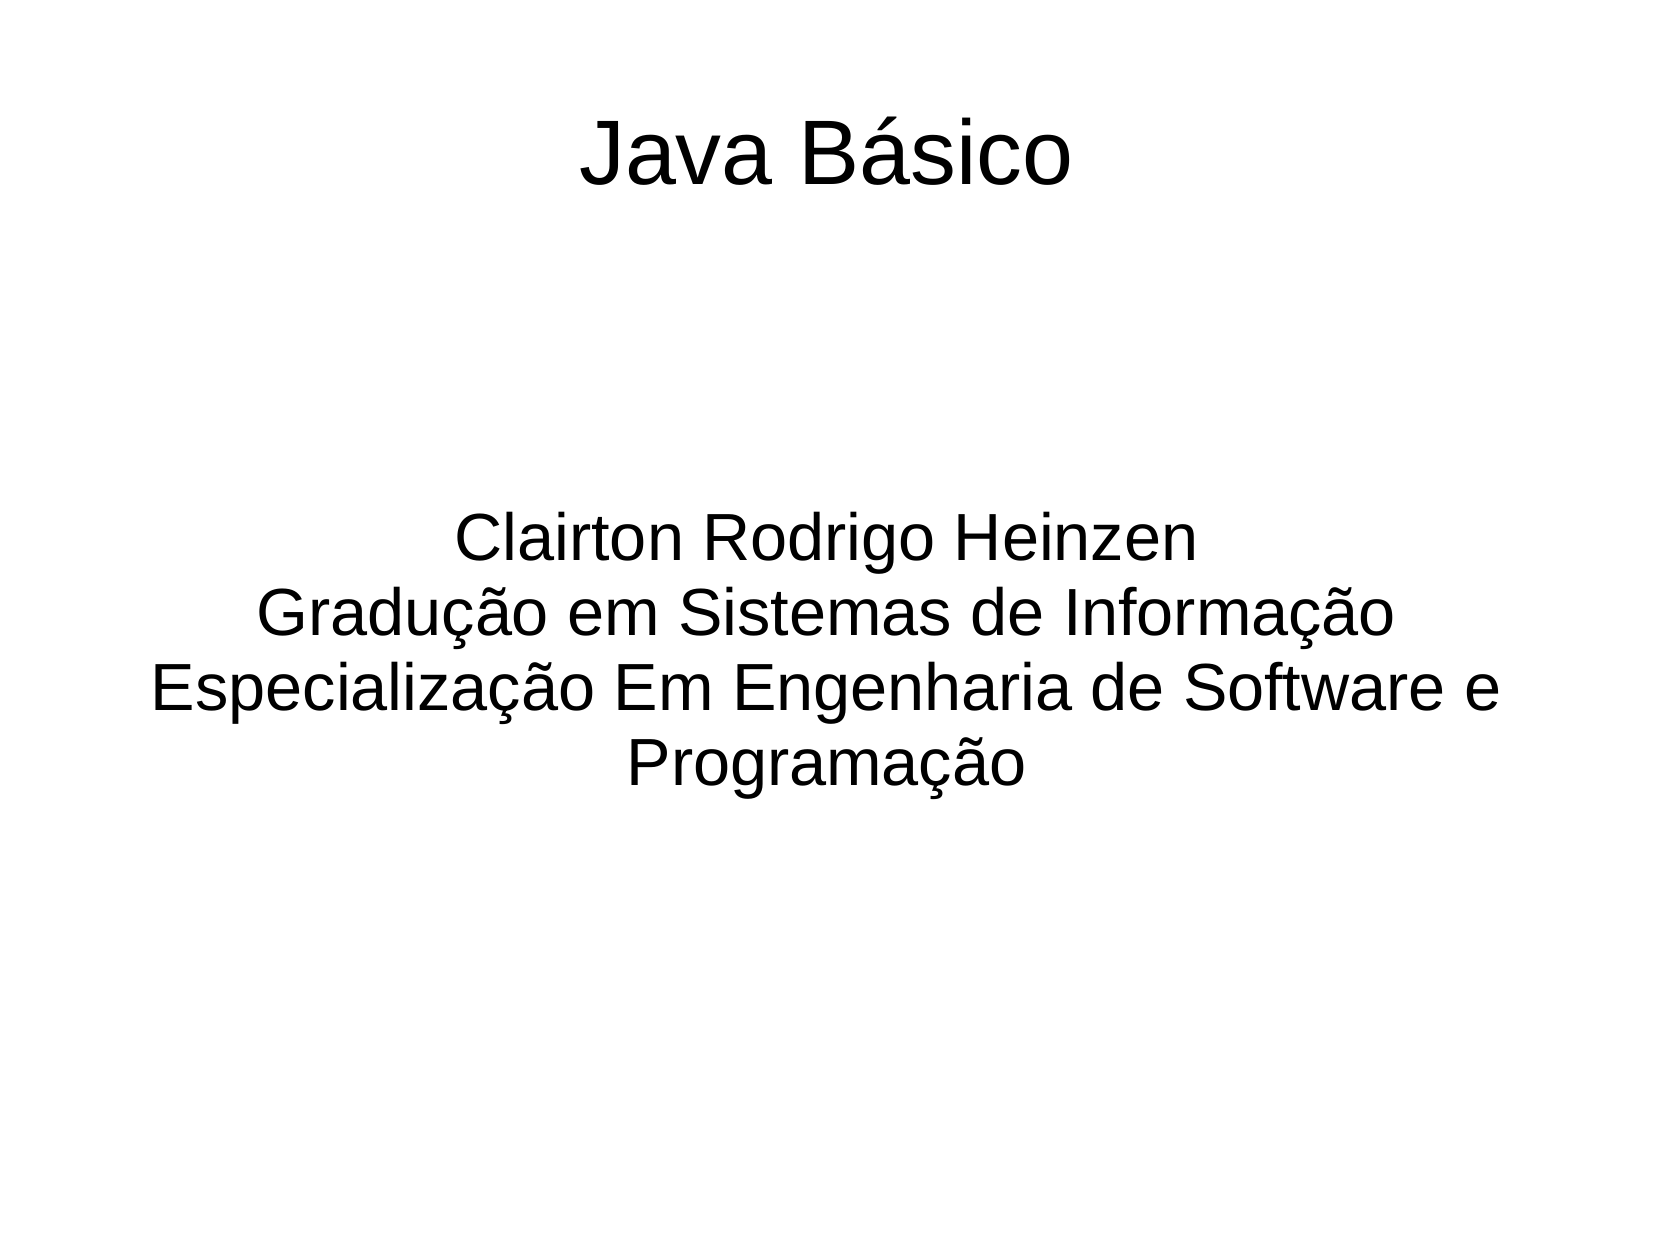

# Java Básico
Clairton Rodrigo Heinzen
Gradução em Sistemas de Informação
Especialização Em Engenharia de Software e Programação